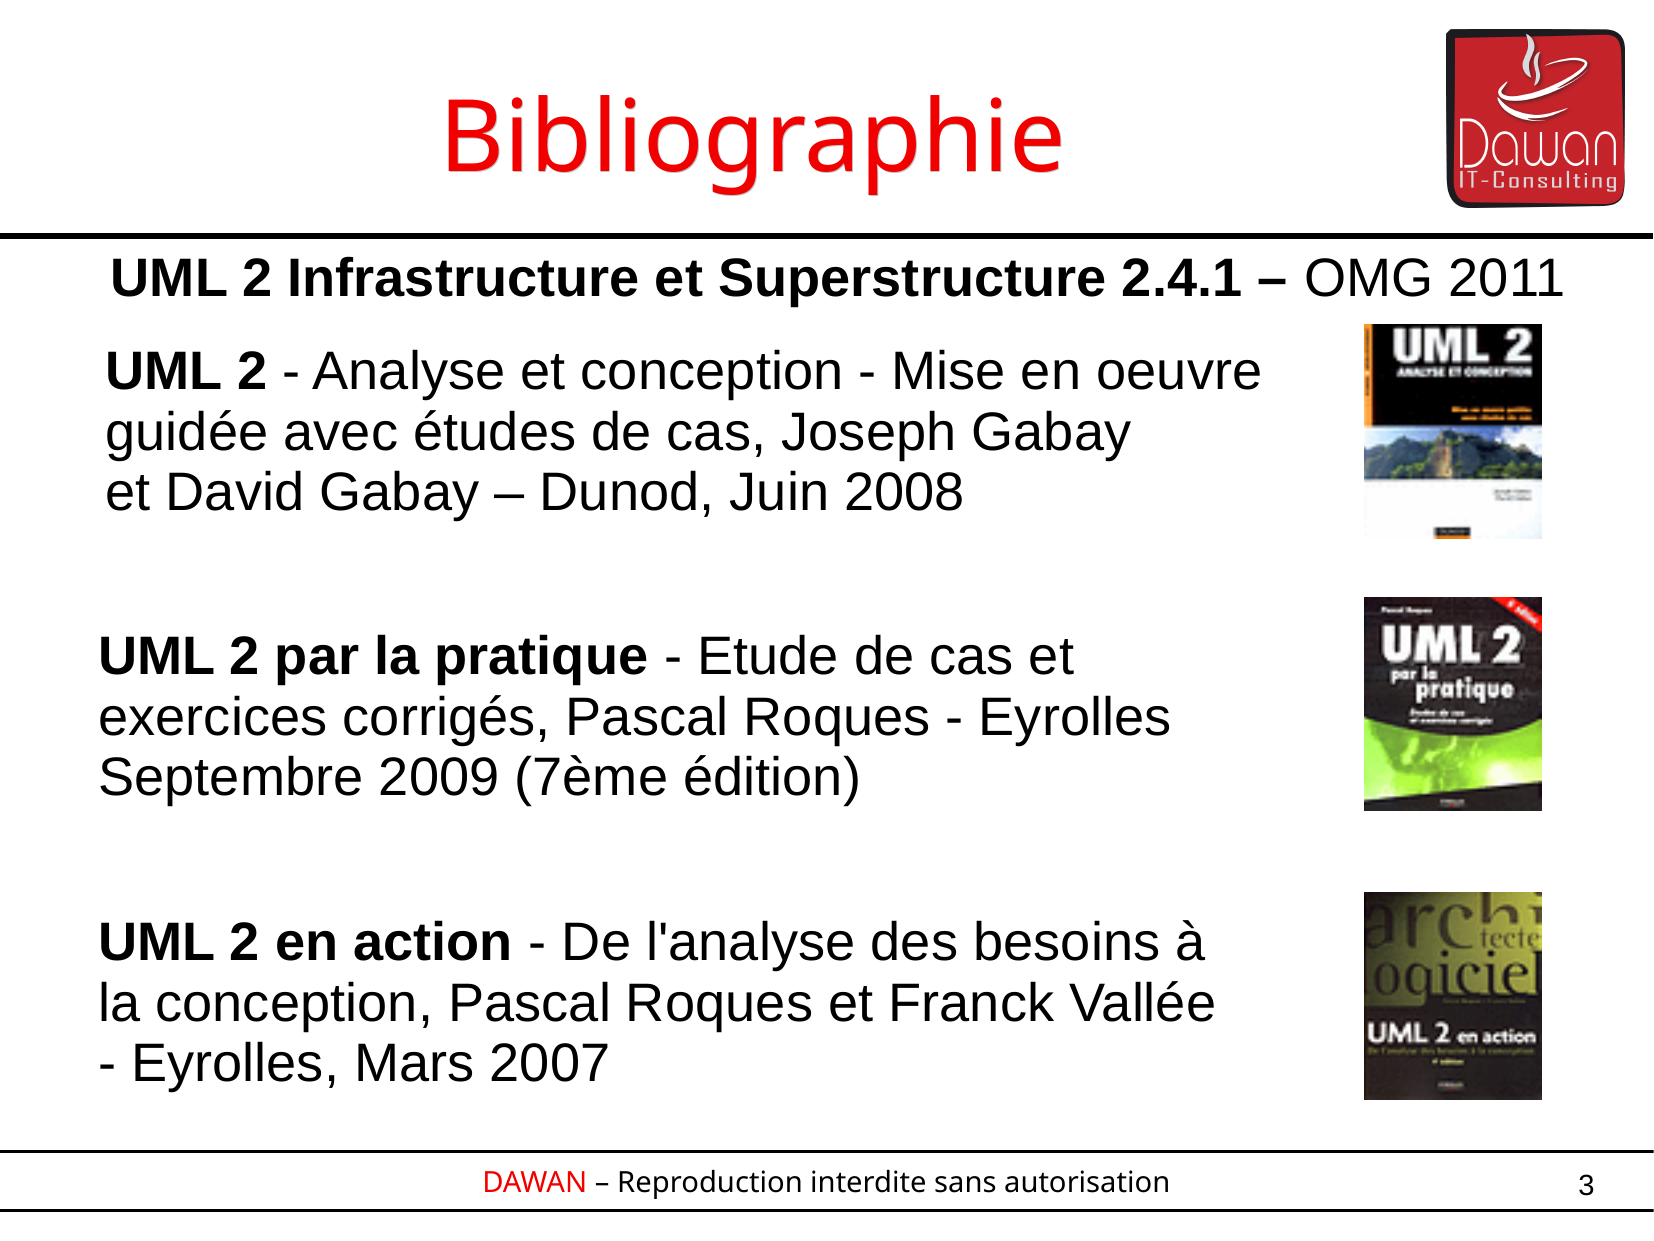

# Bibliographie
UML 2 Infrastructure et Superstructure 2.4.1 – OMG 2011
UML 2 - Analyse et conception - Mise en oeuvre guidée avec études de cas, Joseph Gabay
et David Gabay – Dunod, Juin 2008
UML 2 par la pratique - Etude de cas et exercices corrigés, Pascal Roques - Eyrolles
Septembre 2009 (7ème édition)
UML 2 en action - De l'analyse des besoins à la conception, Pascal Roques et Franck Vallée - Eyrolles, Mars 2007
3